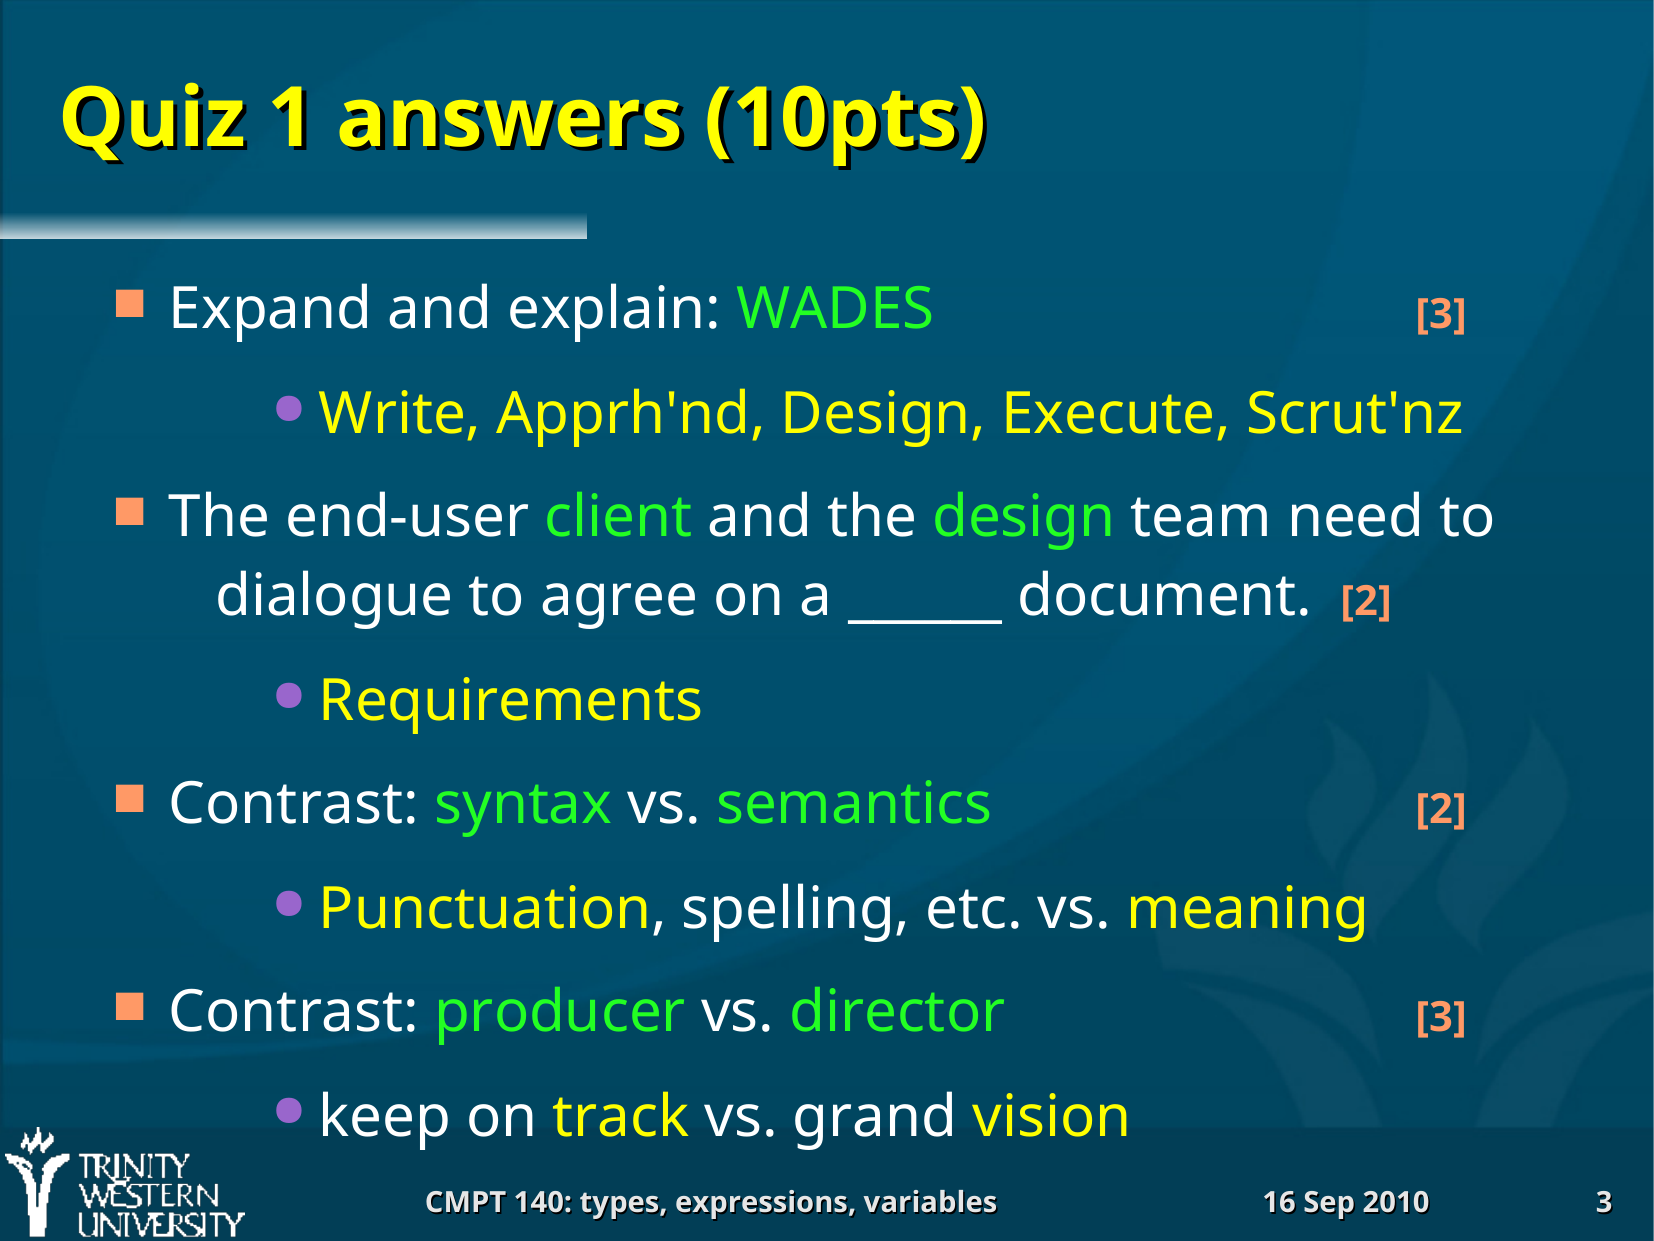

# Quiz 1 answers (10pts)
Expand and explain: WADES							[3]
Write, Apprh'nd, Design, Execute, Scrut'nz
The end-user client and the design team need to dialogue to agree on a ______ document.	[2]
Requirements
Contrast: syntax vs. semantics						[2]
Punctuation, spelling, etc. vs. meaning
Contrast: producer vs. director						[3]
keep on track vs. grand vision
CMPT 140: types, expressions, variables
16 Sep 2010
3